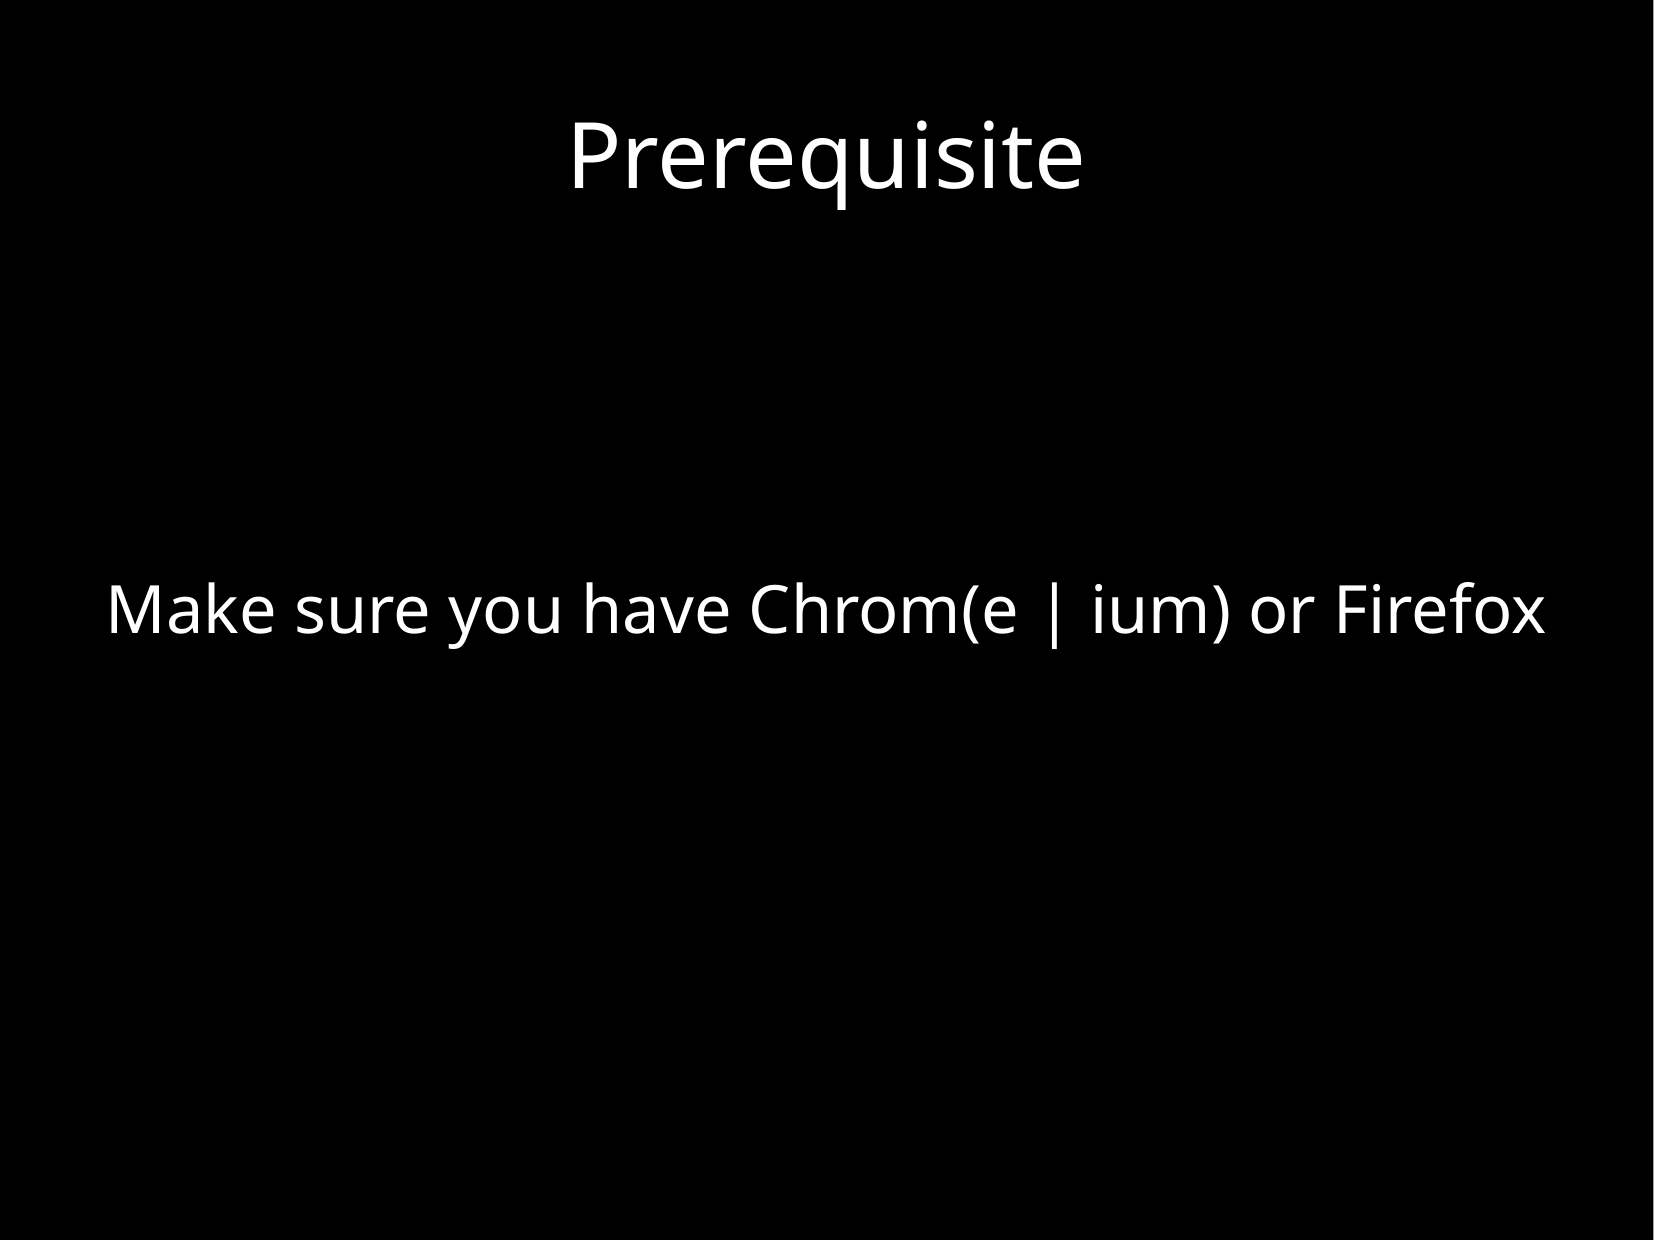

# Prerequisite
Make sure you have Chrom(e | ium) or Firefox